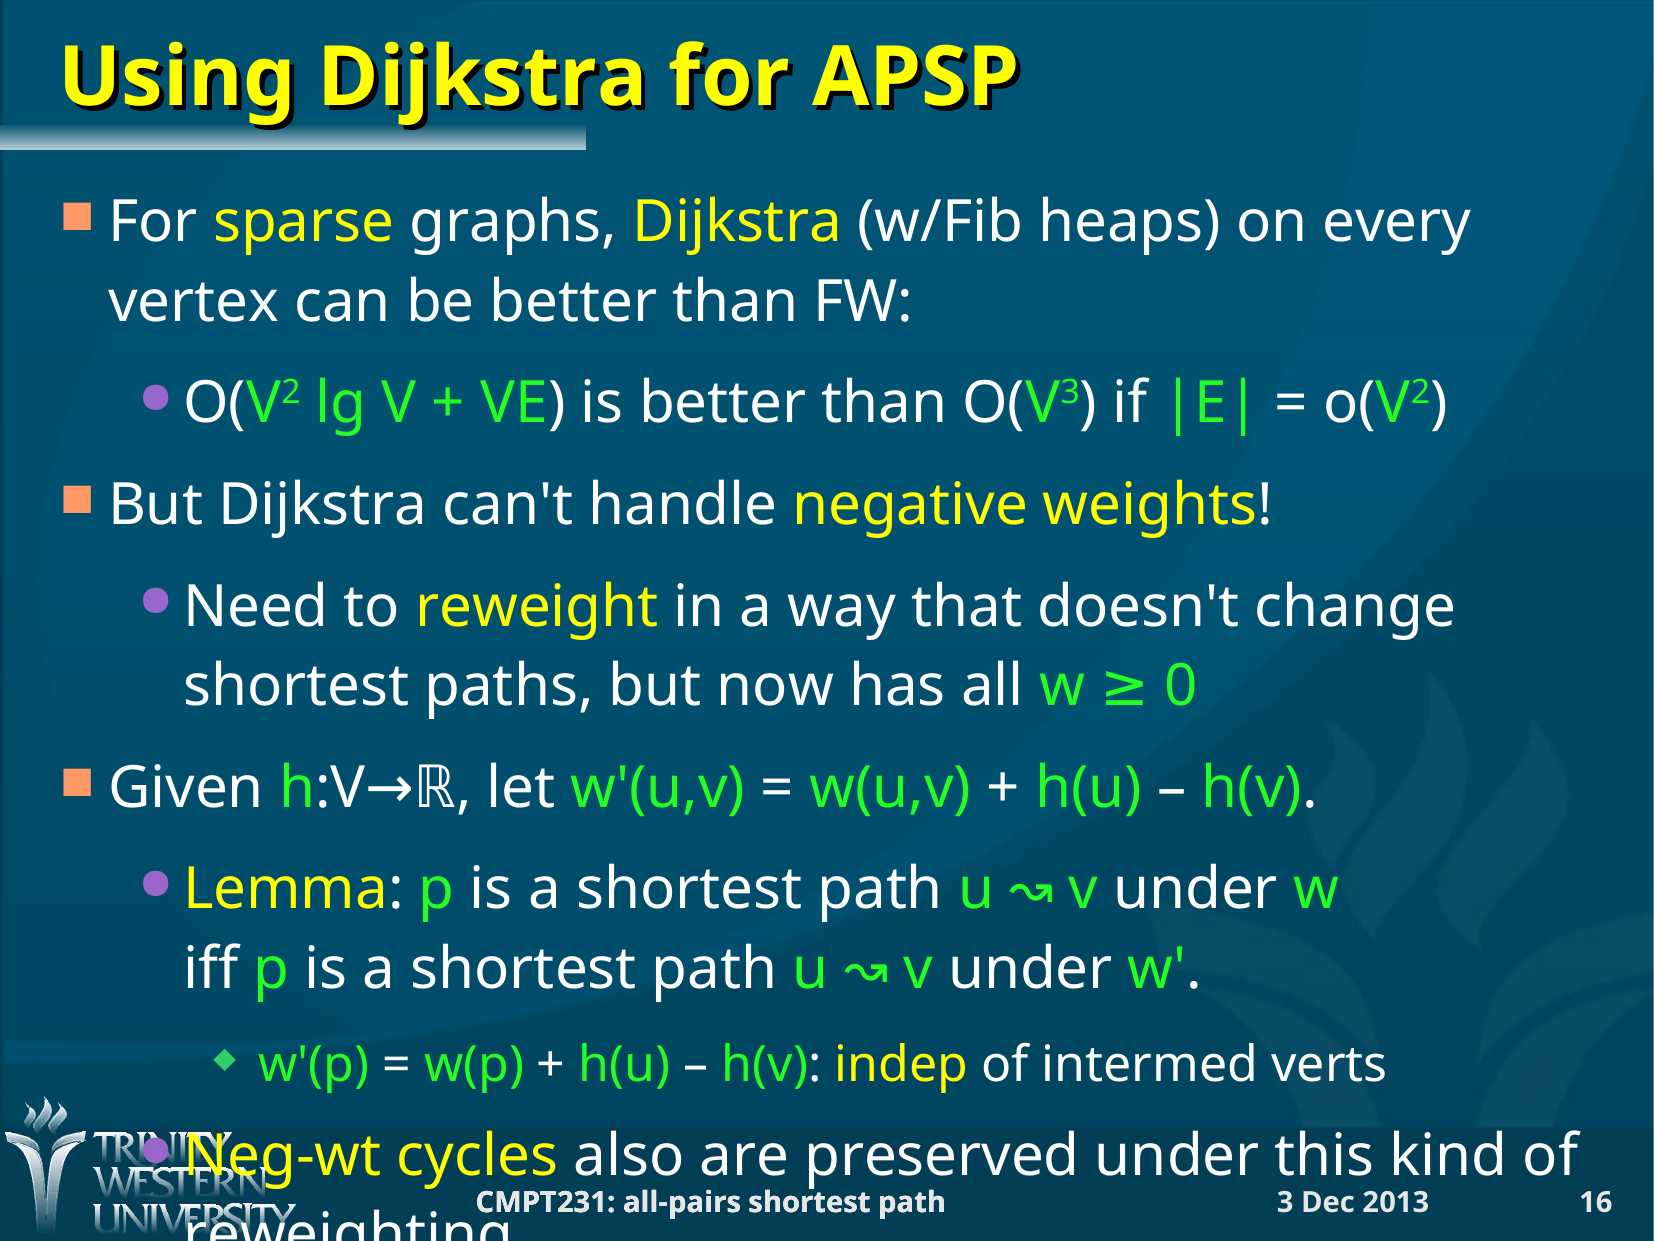

# Using Dijkstra for APSP
For sparse graphs, Dijkstra (w/Fib heaps) on every vertex can be better than FW:
O(V2 lg V + VE) is better than O(V3) if |E| = o(V2)
But Dijkstra can't handle negative weights!
Need to reweight in a way that doesn't change shortest paths, but now has all w ≥ 0
Given h:V→ℝ, let w'(u,v) = w(u,v) + h(u) – h(v).
Lemma: p is a shortest path u ↝ v under w
iff p is a shortest path u ↝ v under w'.
w'(p) = w(p) + h(u) – h(v): indep of intermed verts
Neg-wt cycles also are preserved under this kind of reweighting
CMPT231: all-pairs shortest path
3 Dec 2013
16